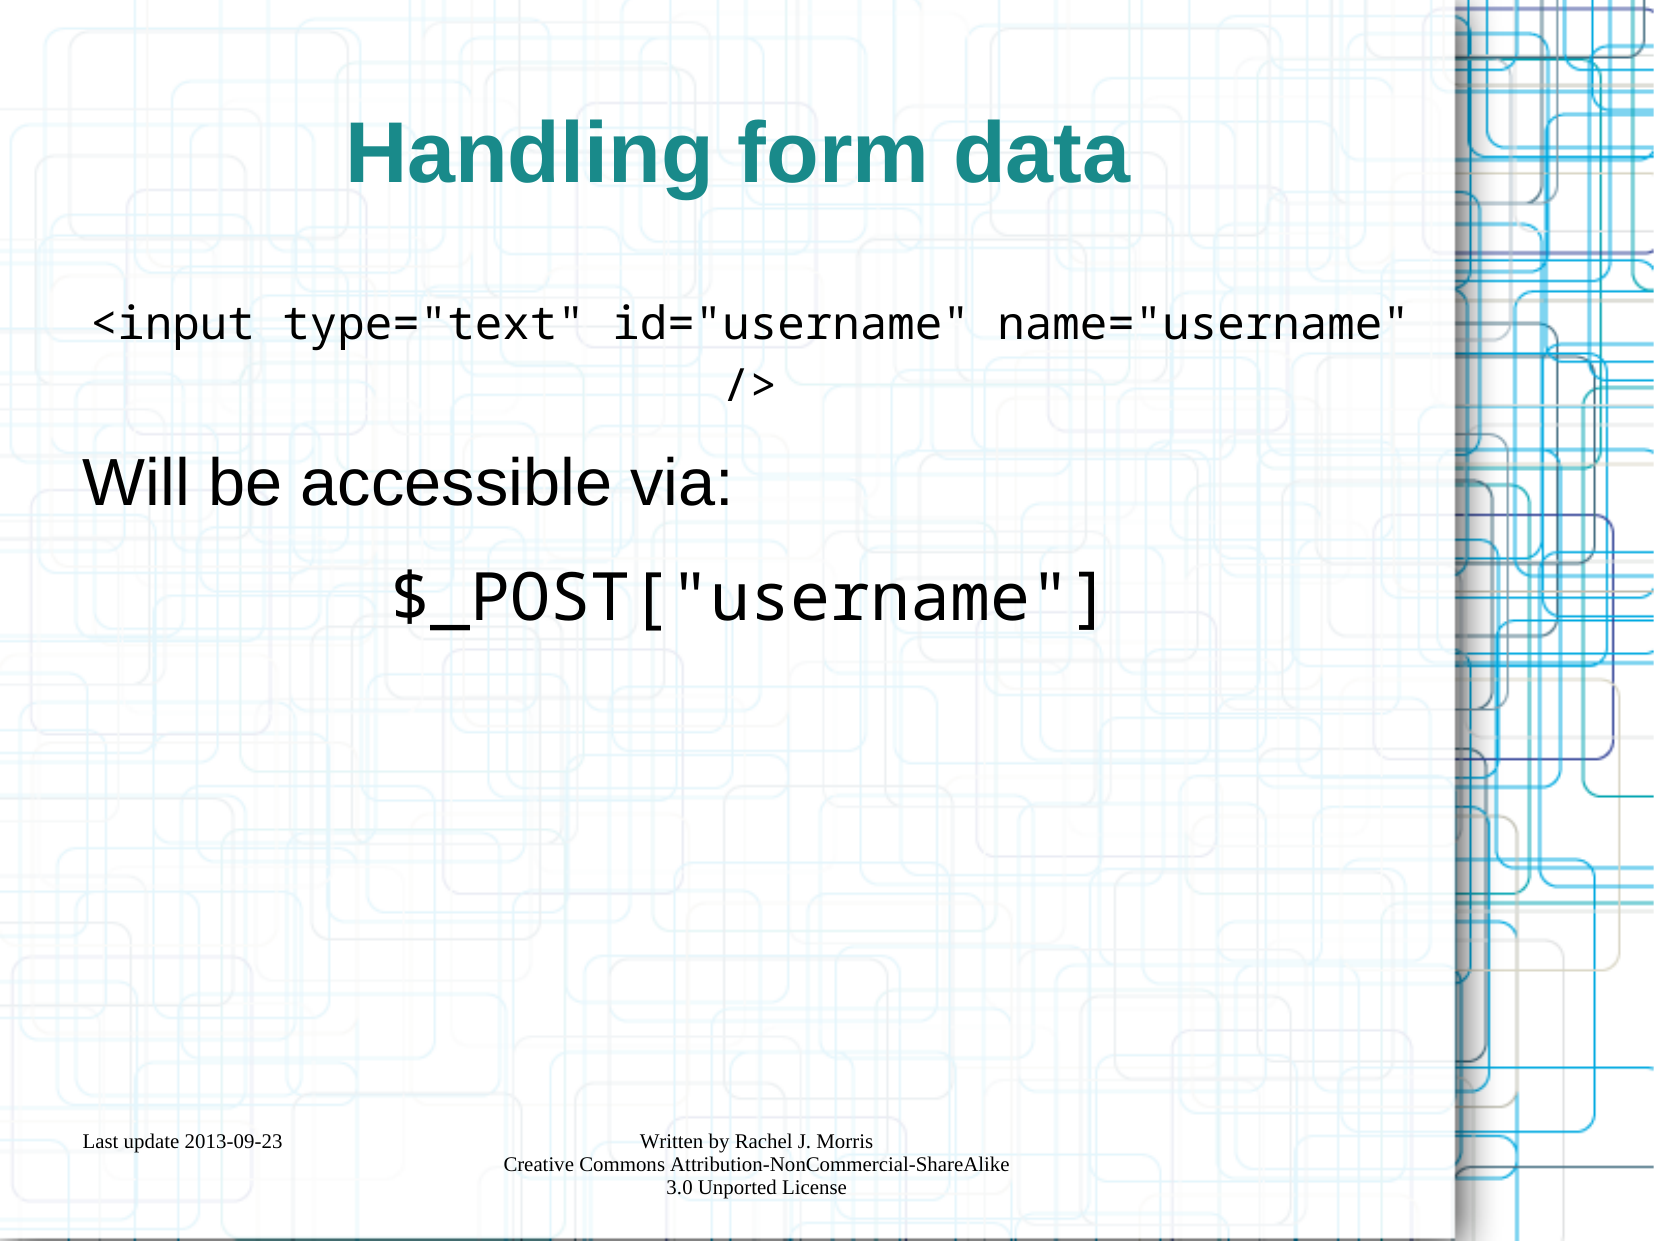

# Handling form data
<input type="text" id="username" name="username" />
Will be accessible via:
$_POST["username"]